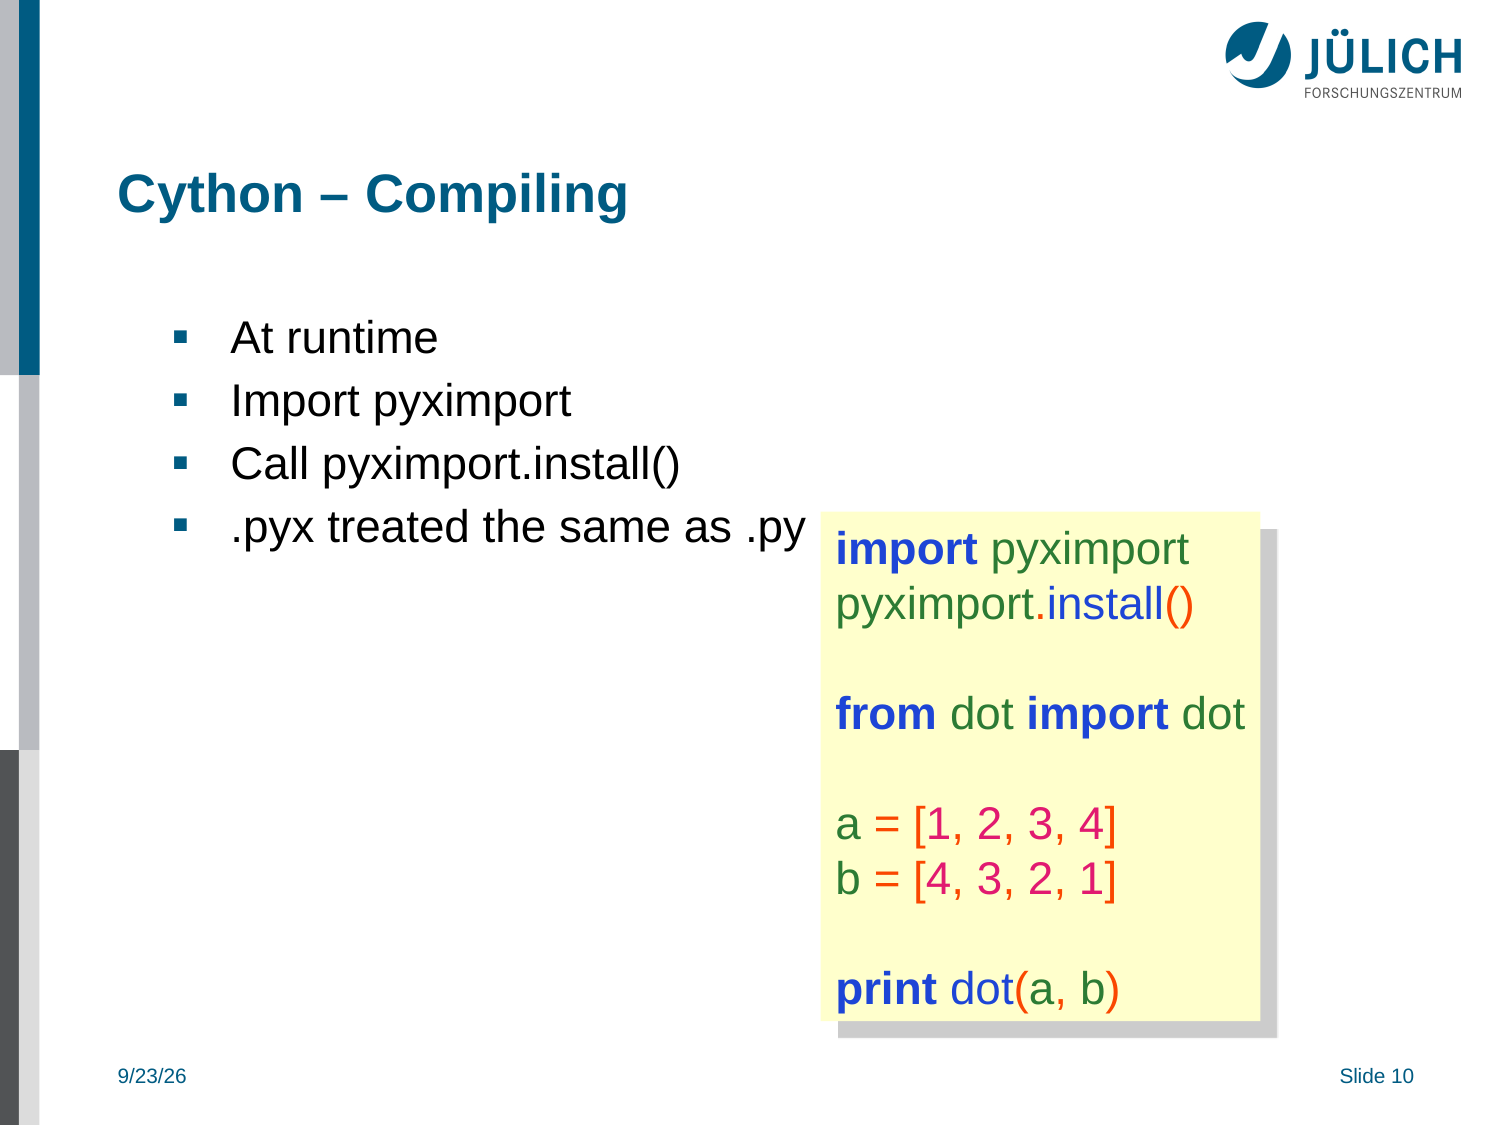

# Cython – Compiling
At runtime
Import pyximport
Call pyximport.install()
.pyx treated the same as .py
import pyximport
pyximport.install()
from dot import dot
a = [1, 2, 3, 4]
b = [4, 3, 2, 1]
print dot(a, b)